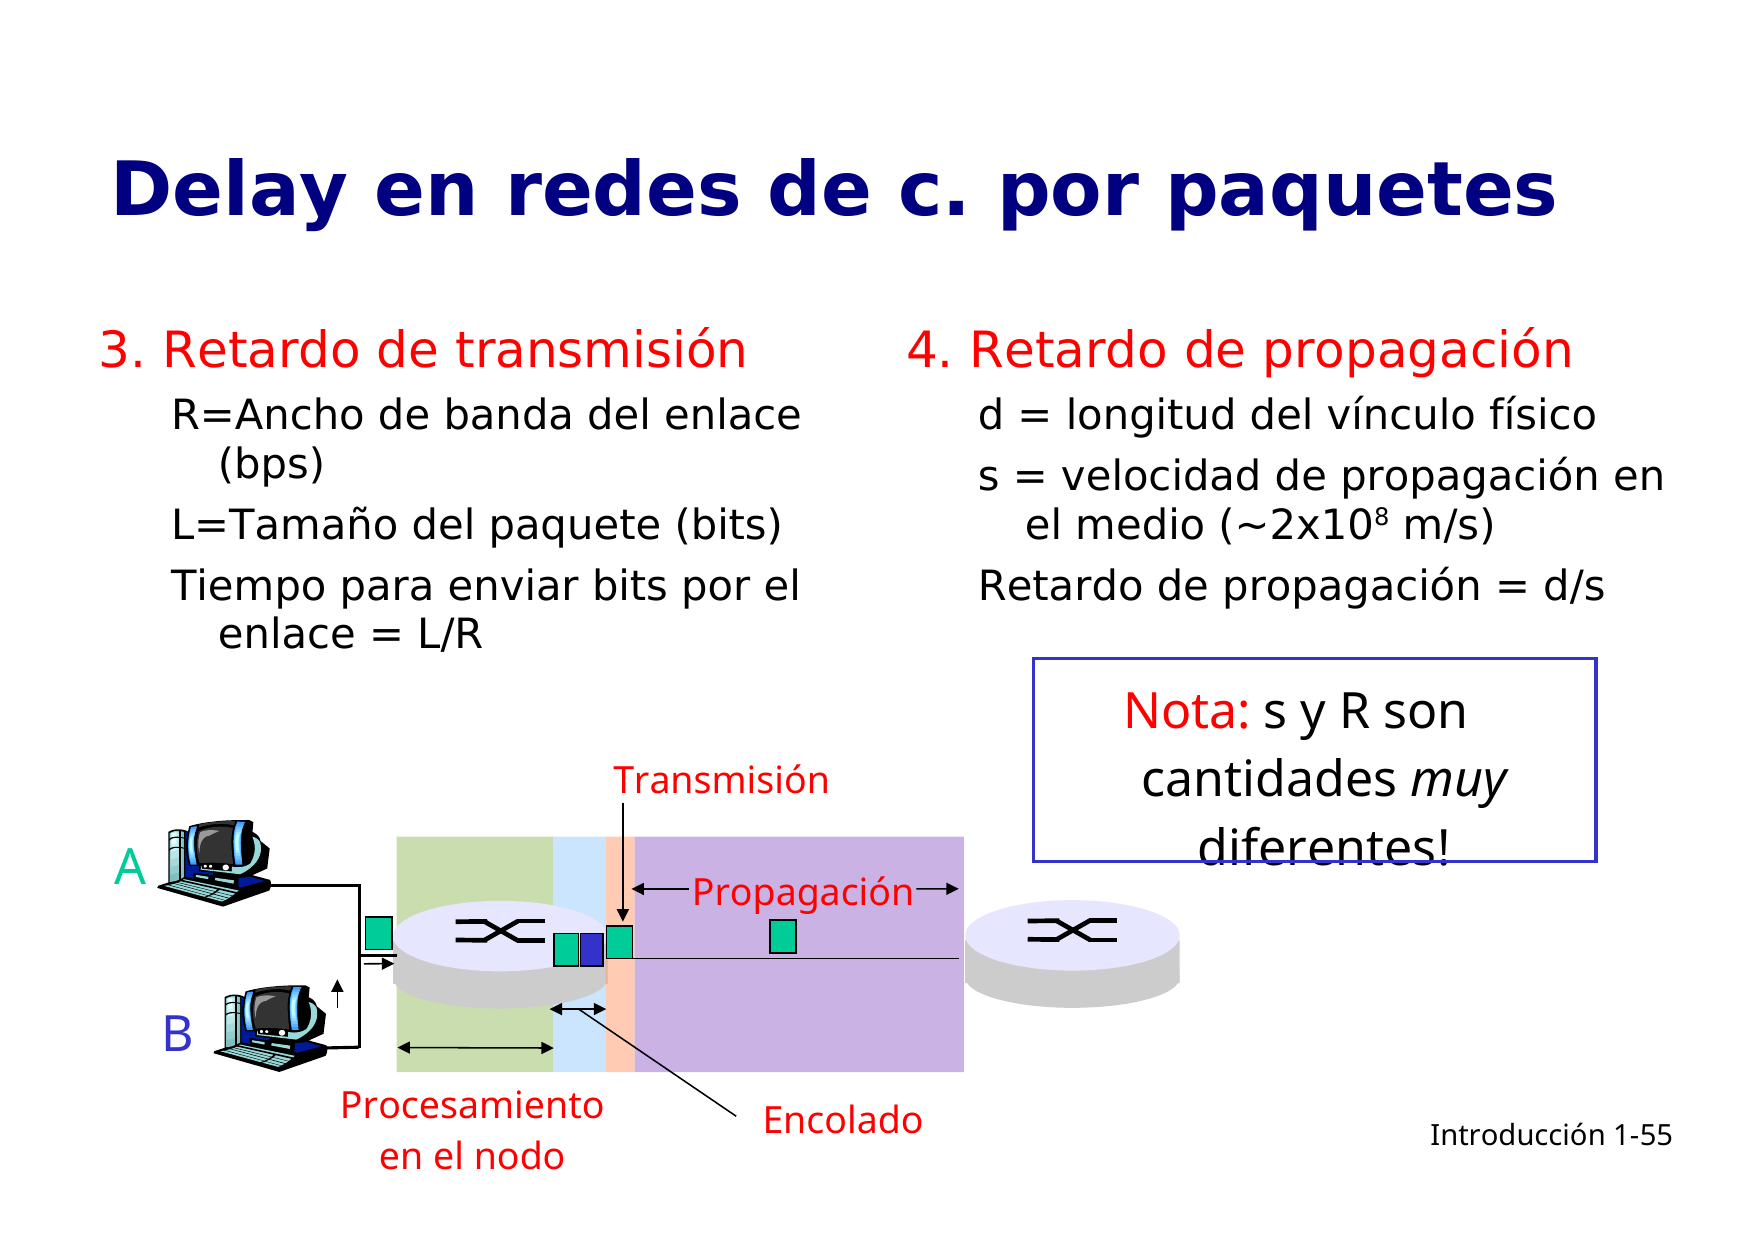

# Delay en redes de c. por paquetes
3. Retardo de transmisión
R=Ancho de banda del enlace (bps)
L=Tamaño del paquete (bits)
Tiempo para enviar bits por el enlace = L/R
4. Retardo de propagación
d = longitud del vínculo físico
s = velocidad de propagación en el medio (~2x108 m/s)
Retardo de propagación = d/s
Nota: s y R son cantidades muy diferentes!
Transmisión
A
Propagación
B
Procesamiento
en el nodo
Encolado